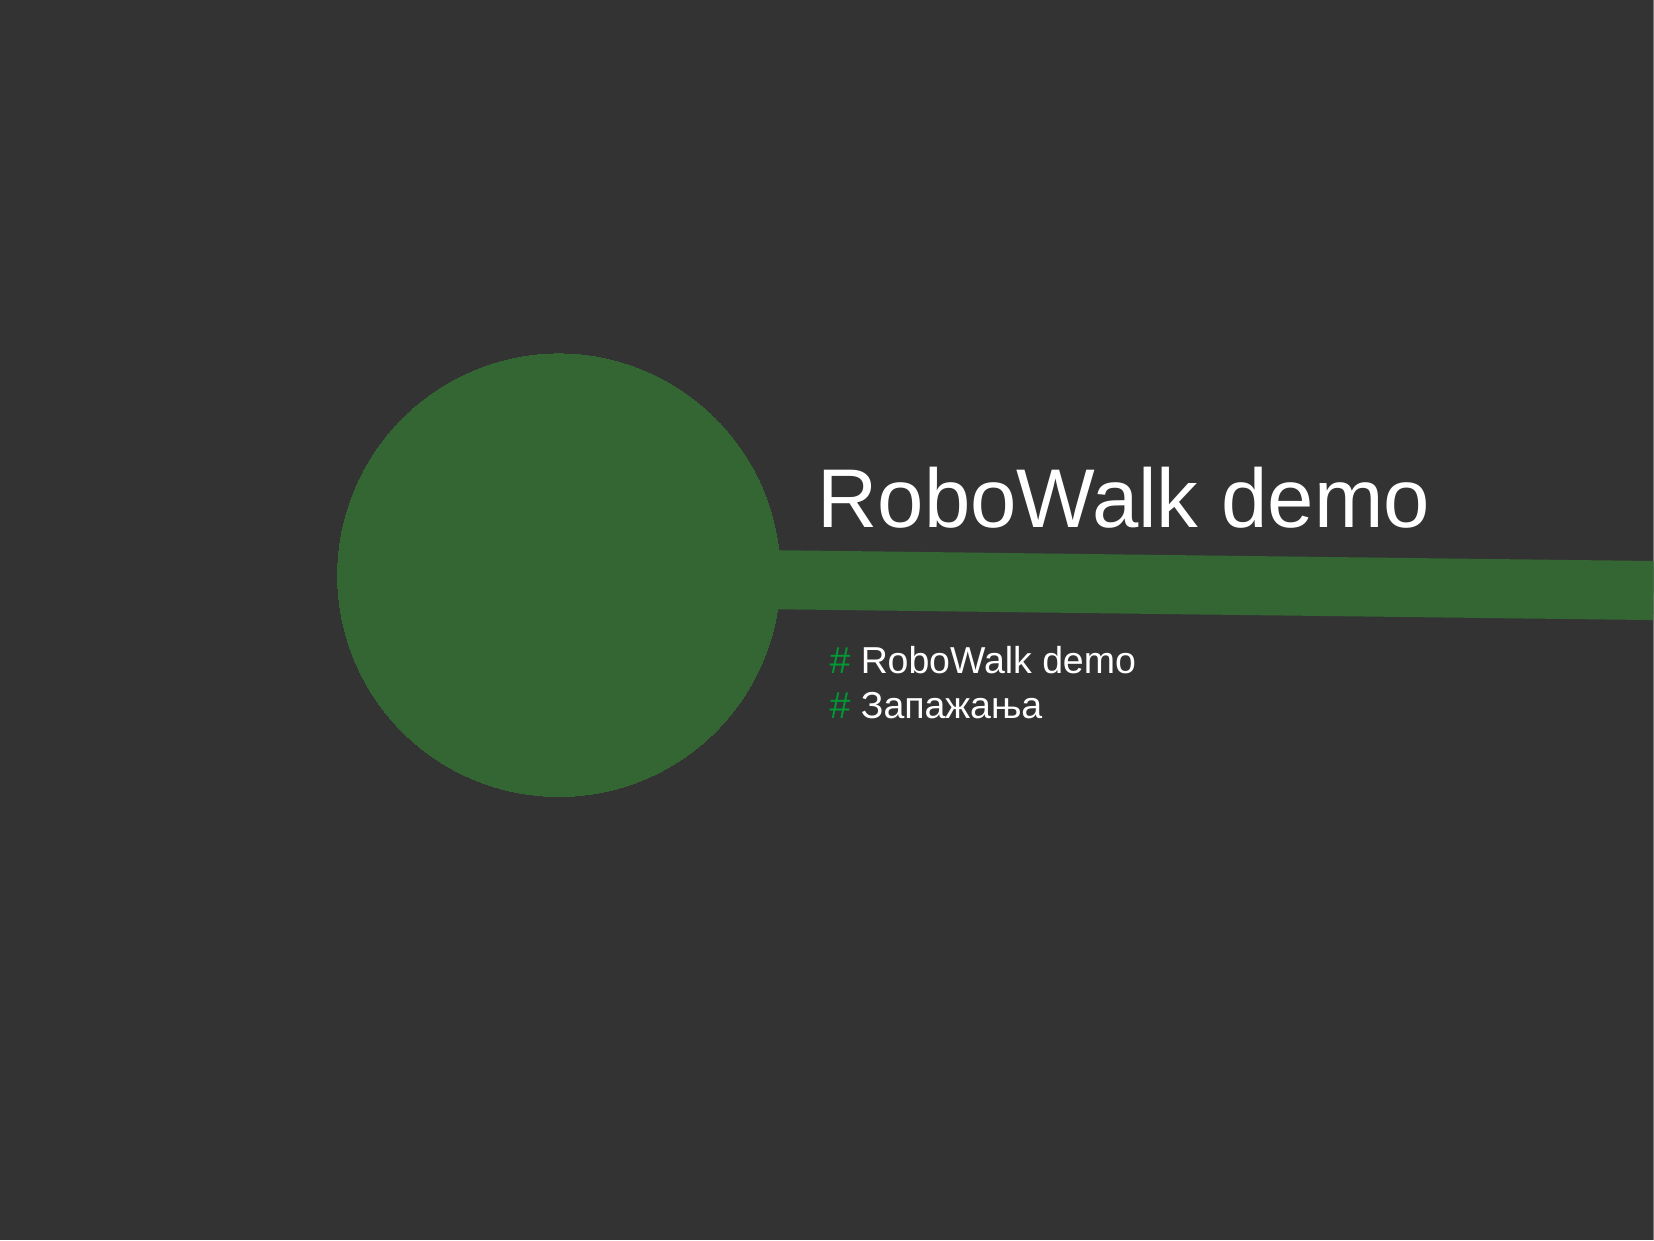

RoboWalk demo
# RoboWalk demo
# Запажања